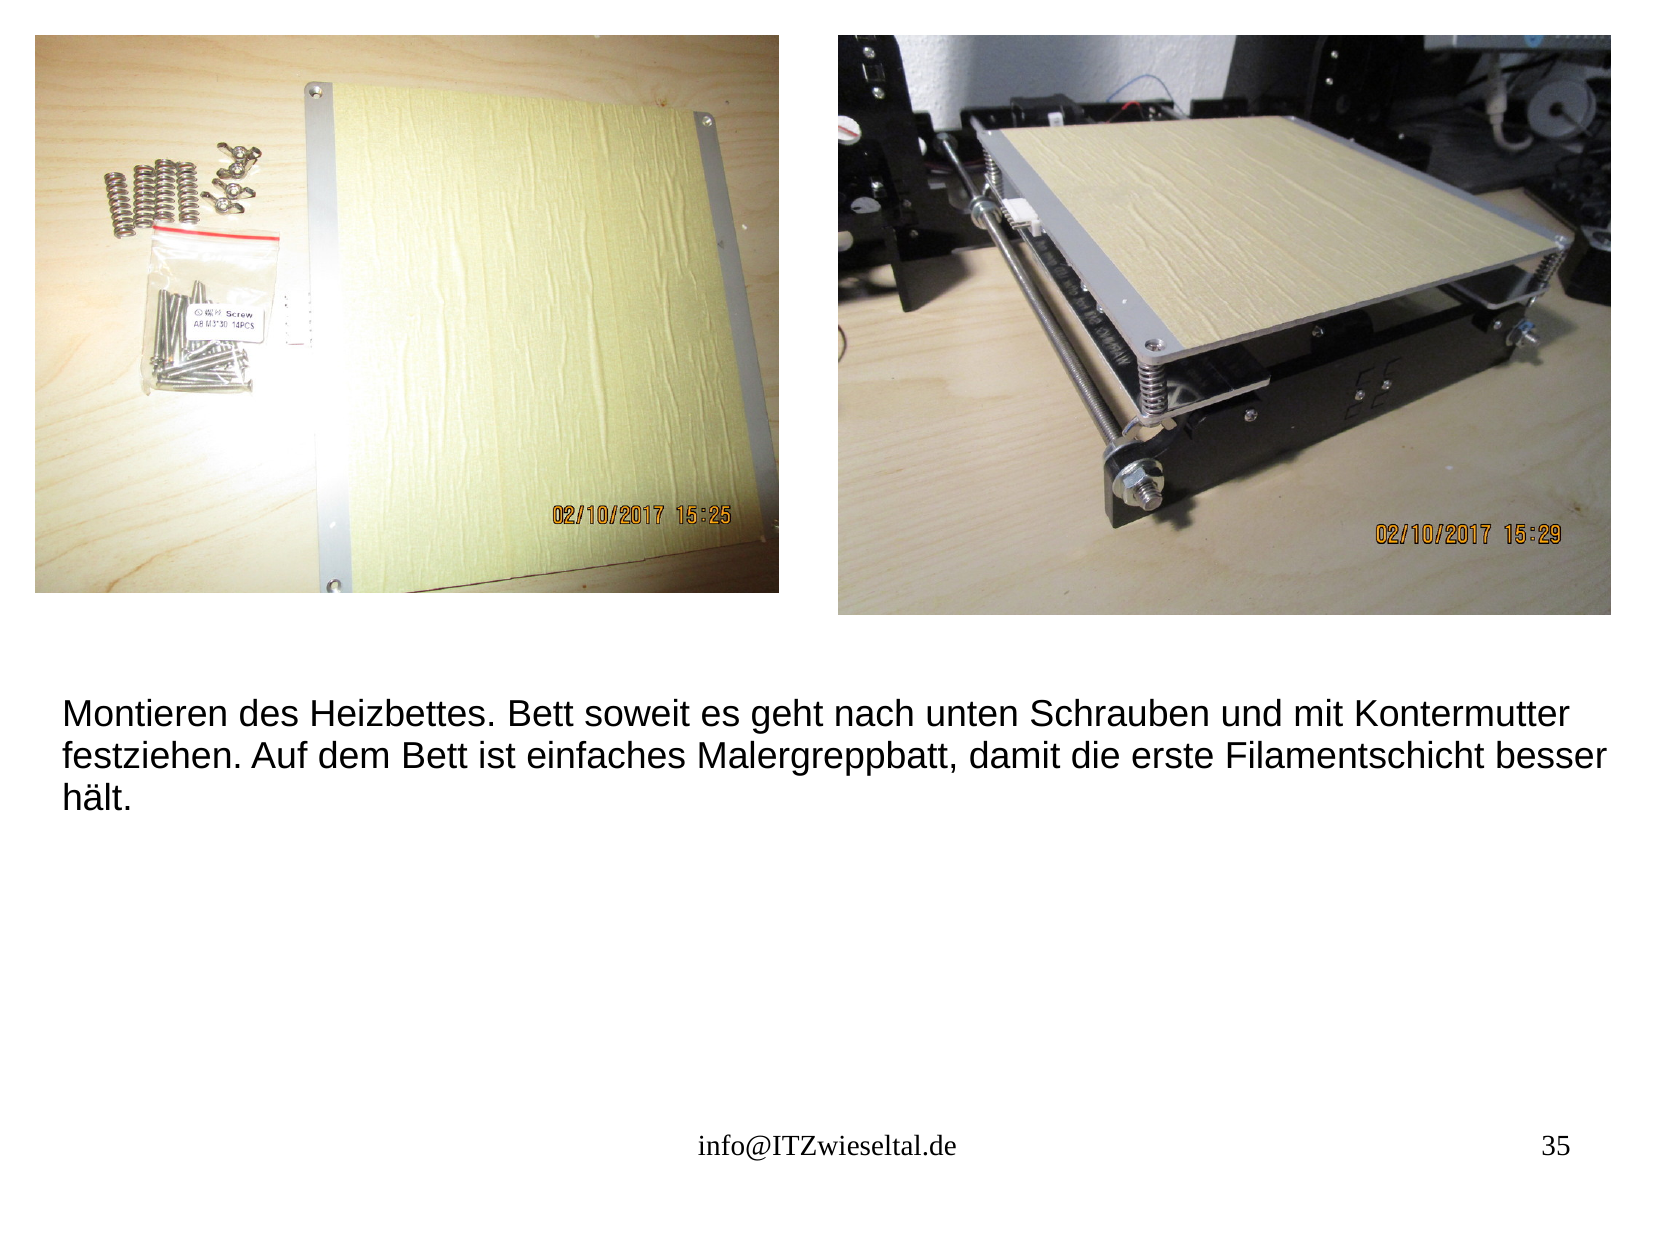

Montieren des Heizbettes. Bett soweit es geht nach unten Schrauben und mit Kontermutter
festziehen. Auf dem Bett ist einfaches Malergreppbatt, damit die erste Filamentschicht besser
hält.
info@ITZwieseltal.de
35